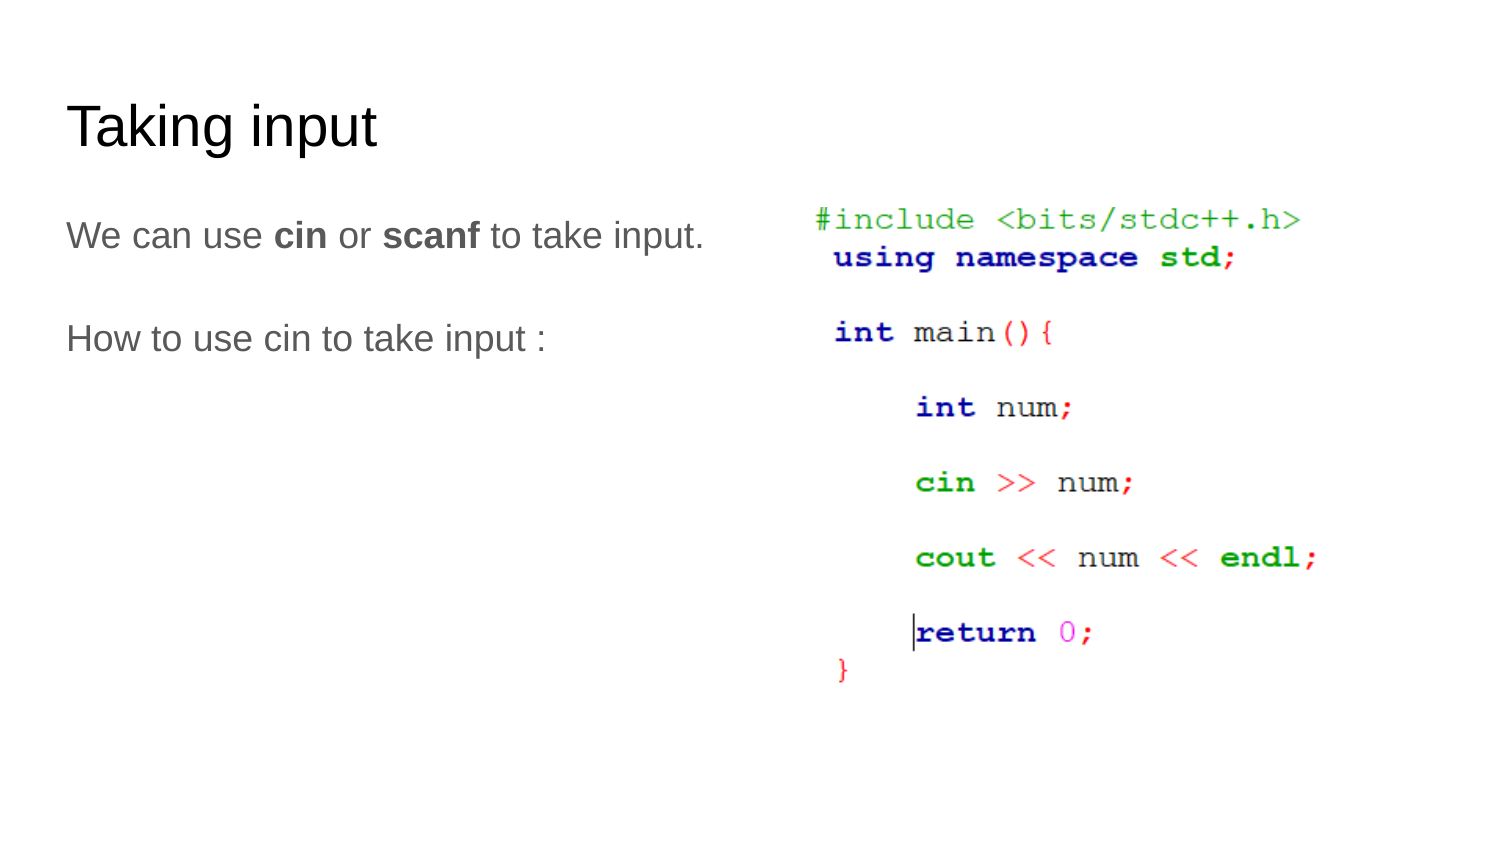

# Taking input
We can use cin or scanf to take input.
How to use cin to take input :